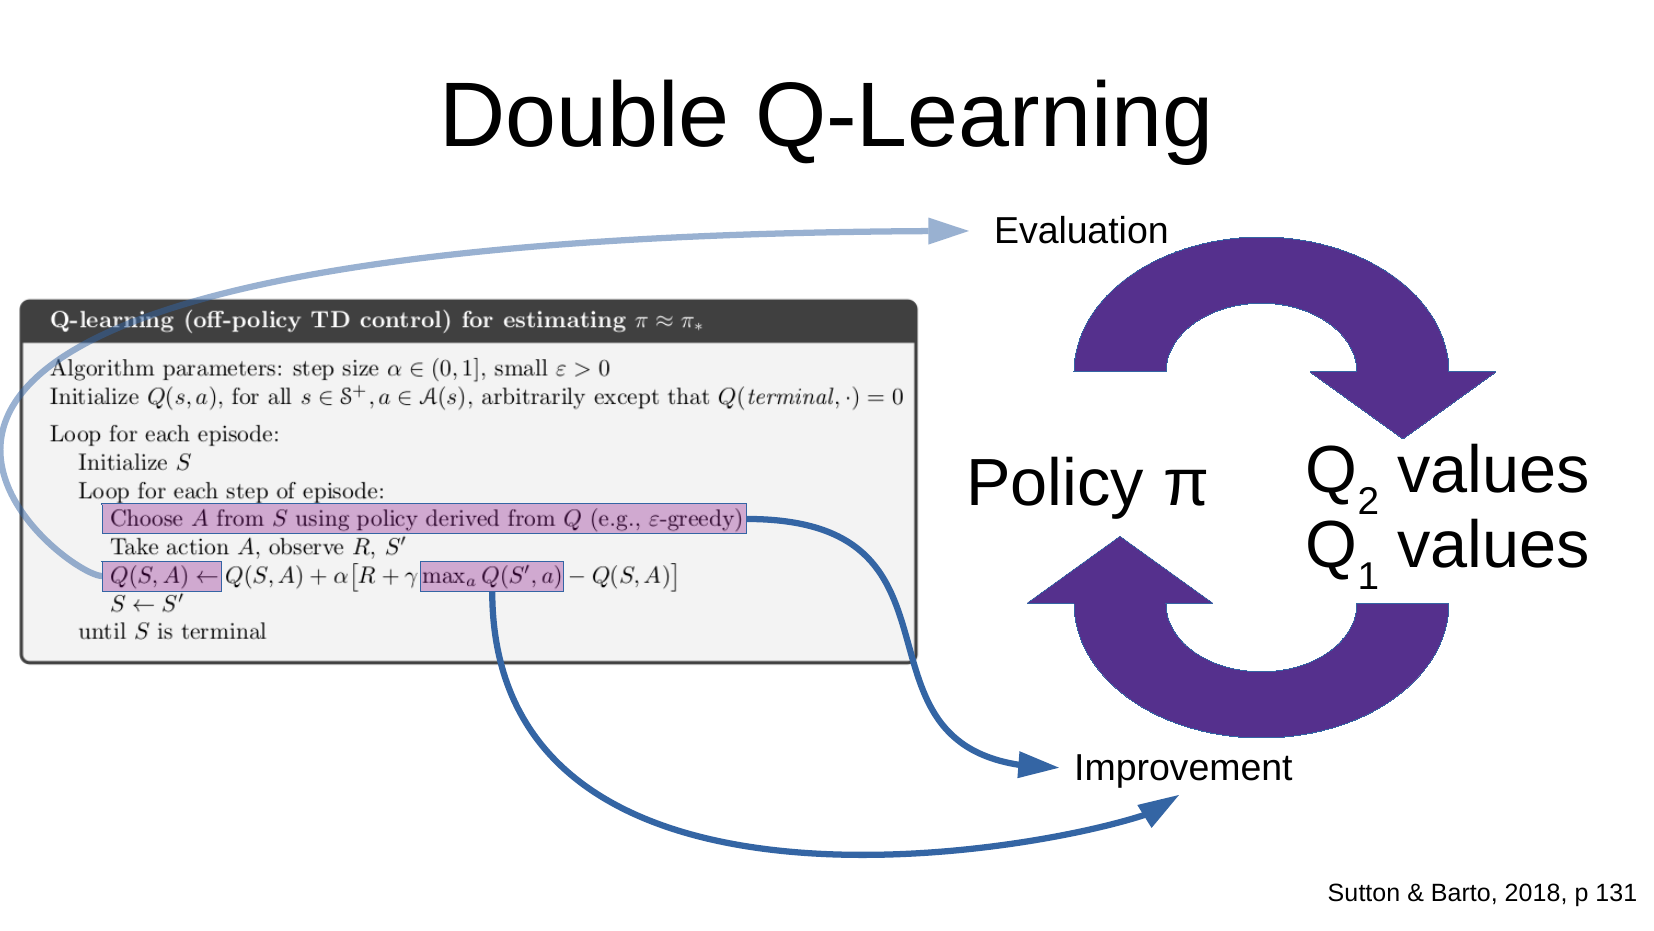

Double Q-Learning
Evaluation
# Q2 values
Policy π
Q1 values
Improvement
Sutton & Barto, 2018, p 131